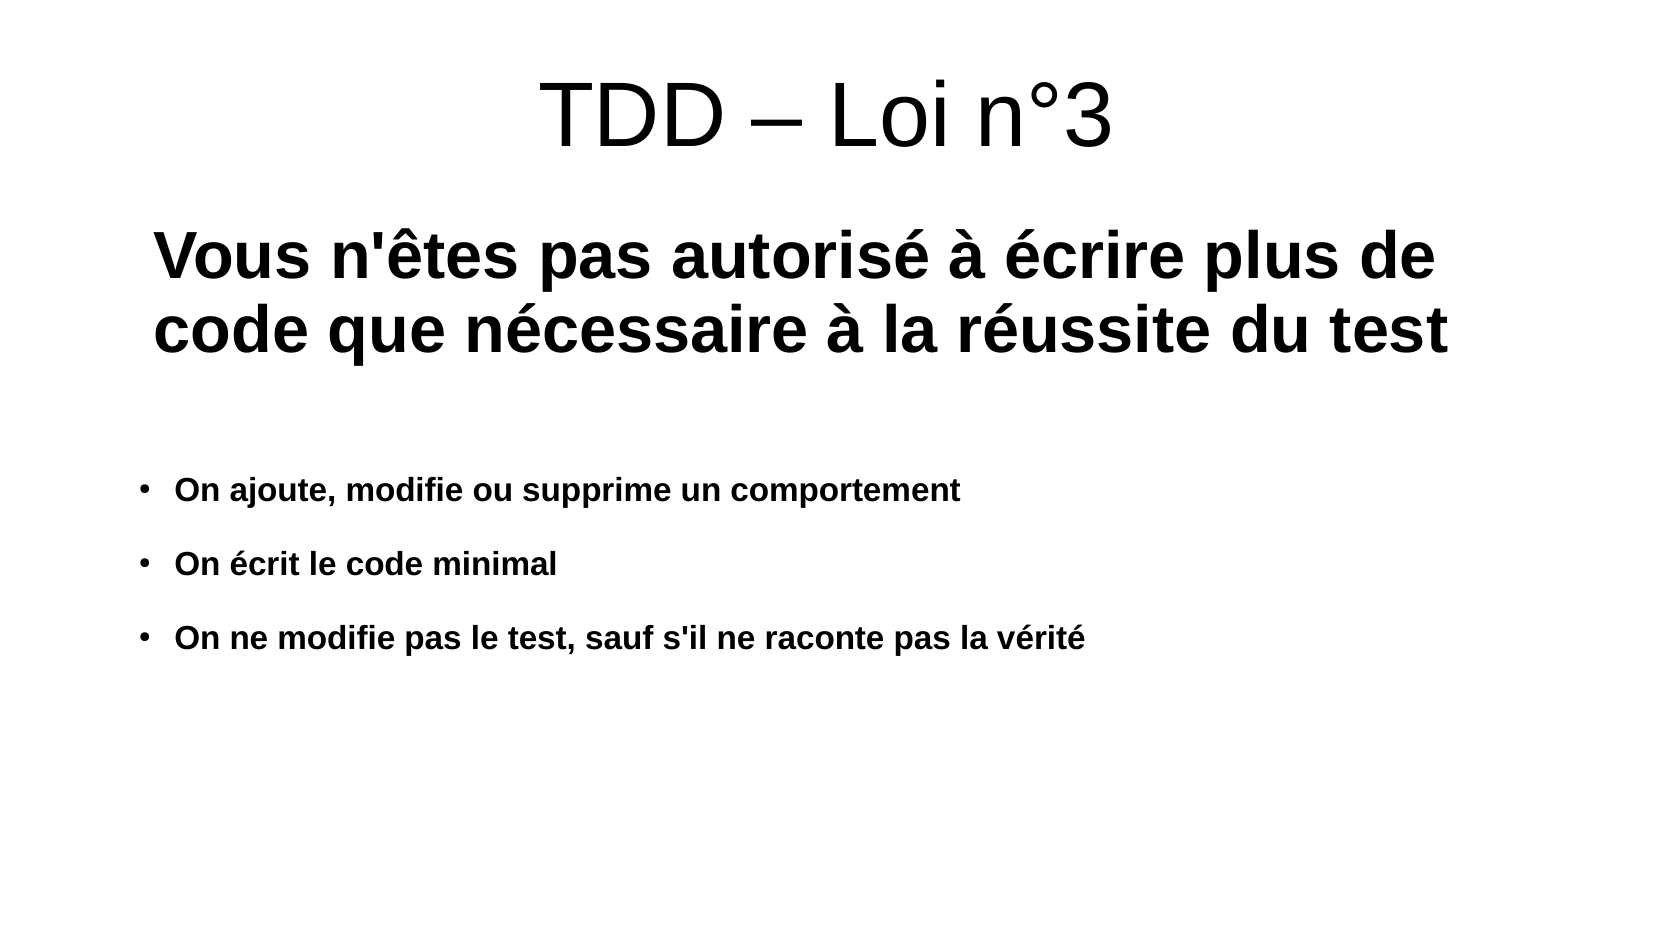

# TDD – Loi n°3
Vous n'êtes pas autorisé à écrire plus de code que nécessaire à la réussite du test
On ajoute, modifie ou supprime un comportement
On écrit le code minimal
On ne modifie pas le test, sauf s'il ne raconte pas la vérité